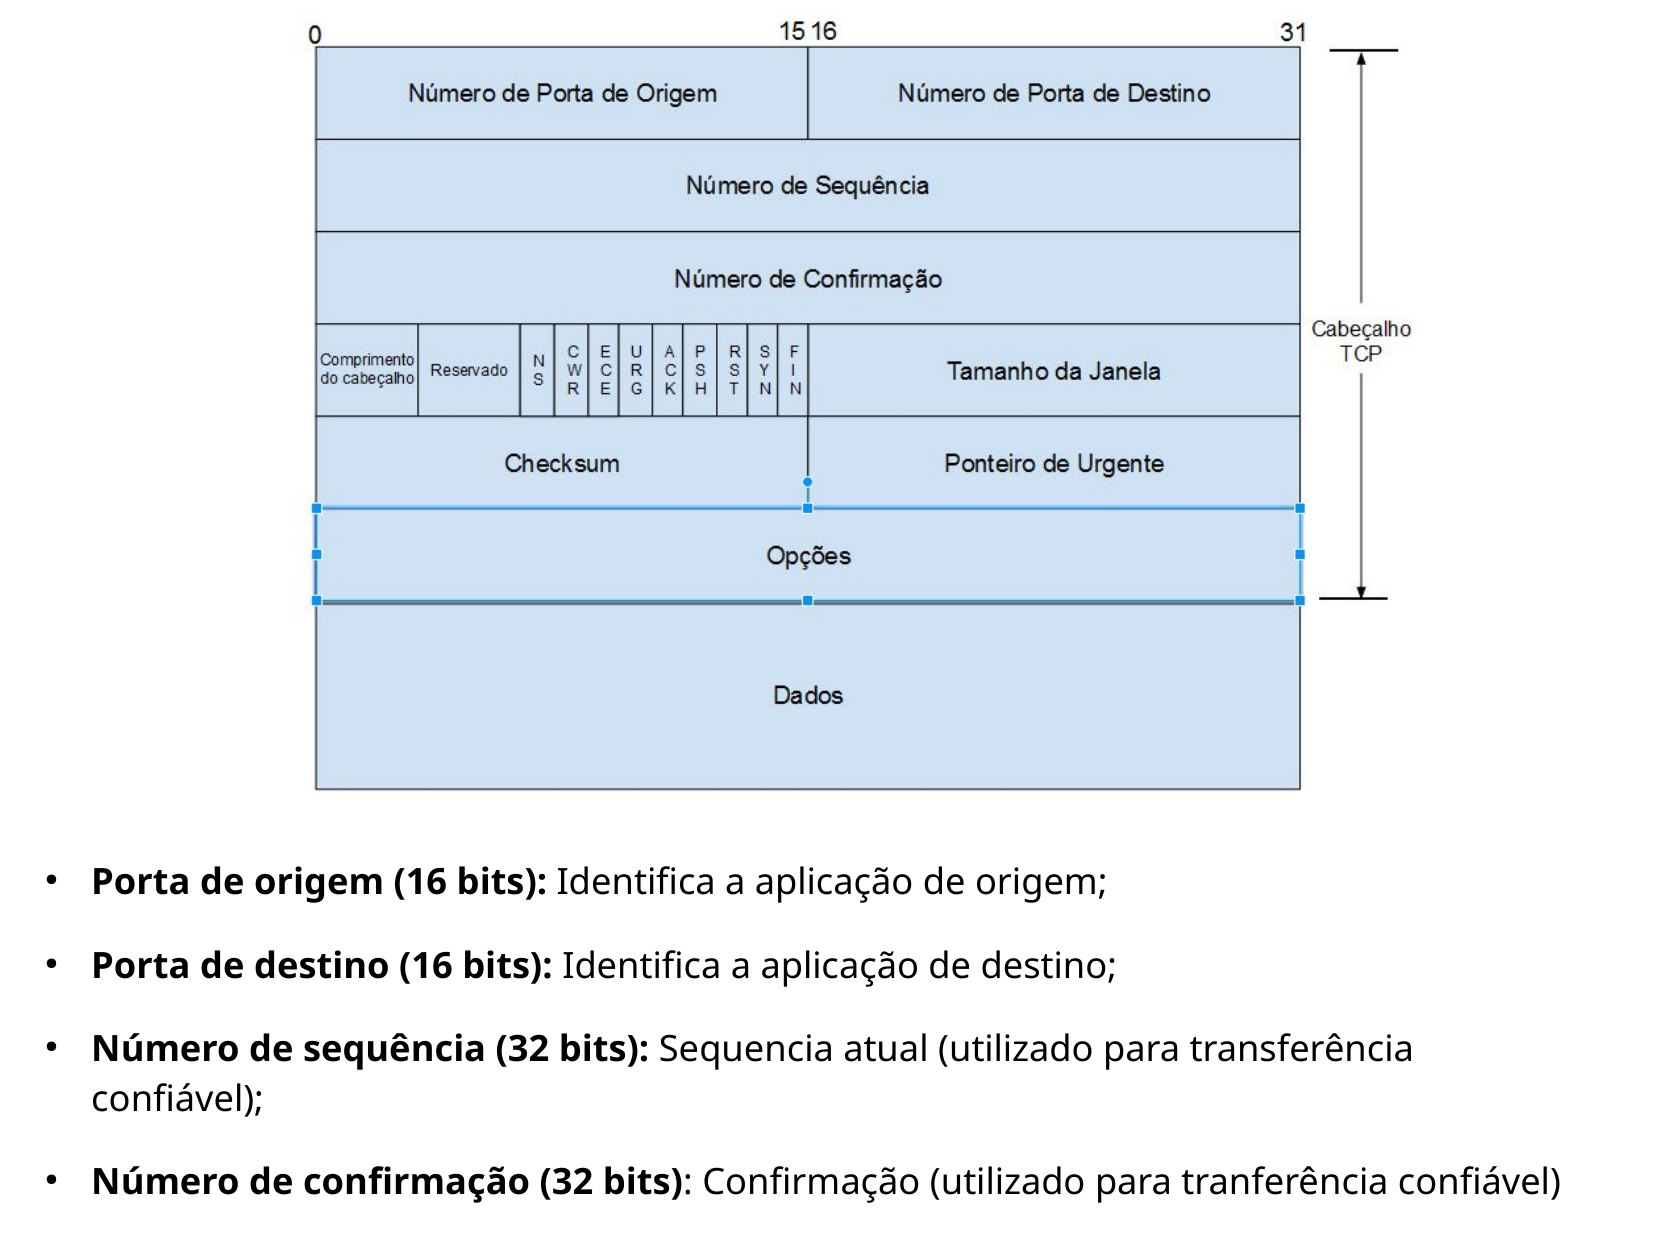

#
Porta de origem (16 bits): Identifica a aplicação de origem;
Porta de destino (16 bits): Identifica a aplicação de destino;
Número de sequência (32 bits): Sequencia atual (utilizado para transferência confiável);
Número de confirmação (32 bits): Confirmação (utilizado para tranferência confiável)